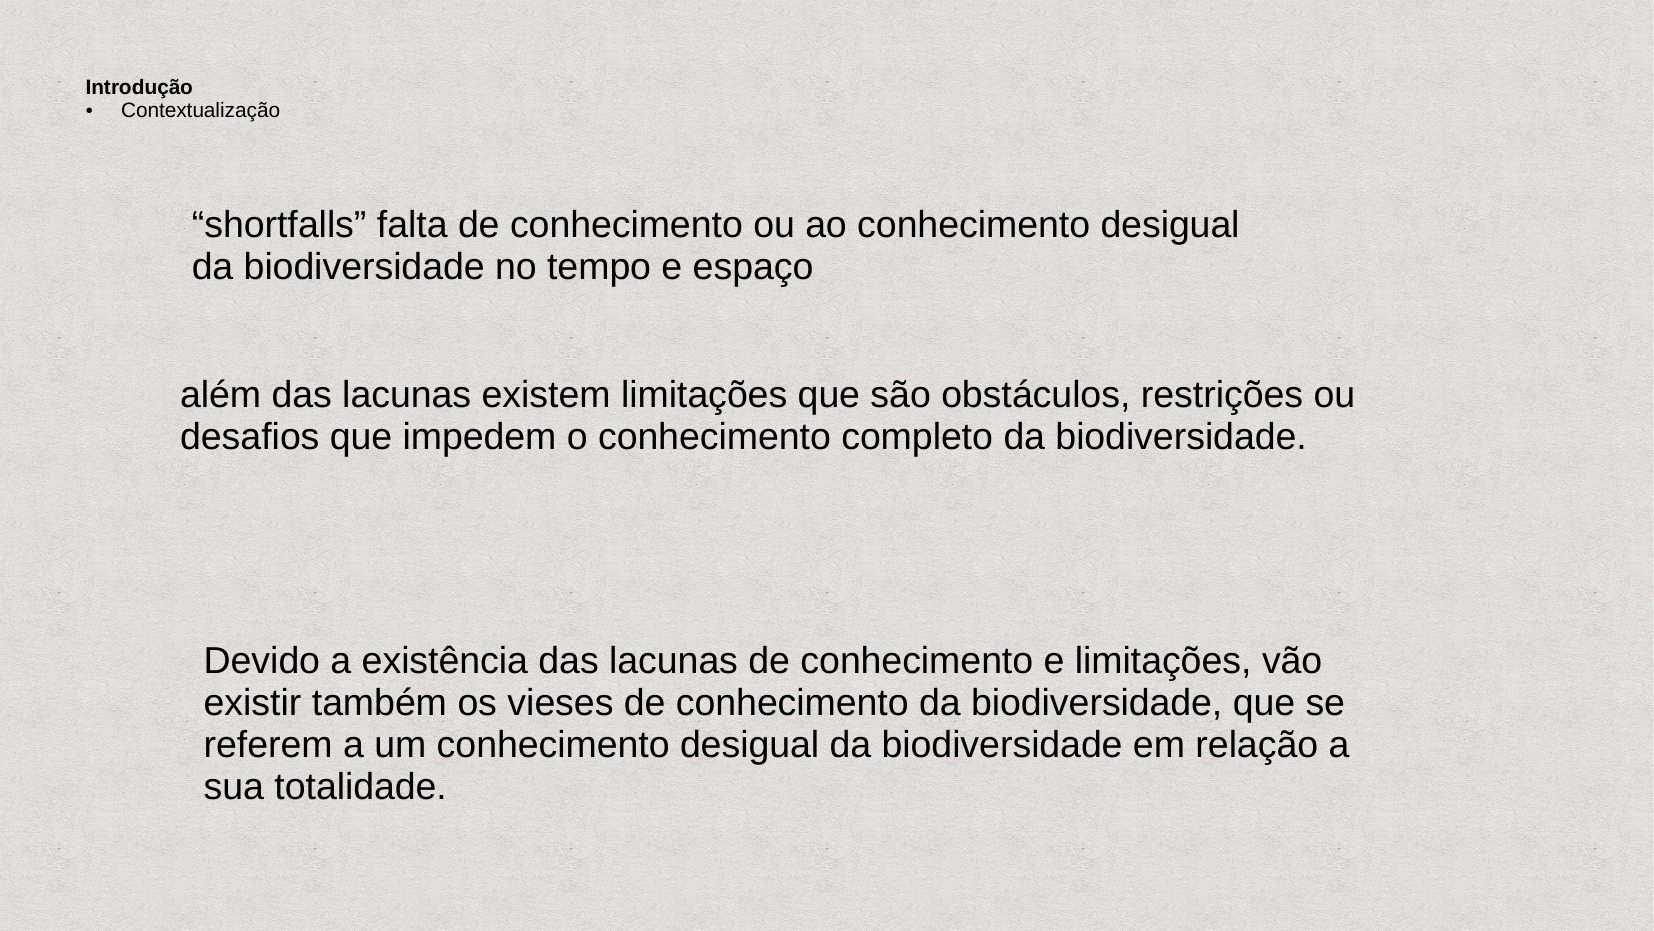

Introdução
Contextualização
“shortfalls” falta de conhecimento ou ao conhecimento desigual
da biodiversidade no tempo e espaço
além das lacunas existem limitações que são obstáculos, restrições ou desafios que impedem o conhecimento completo da biodiversidade.
Devido a existência das lacunas de conhecimento e limitações, vão existir também os vieses de conhecimento da biodiversidade, que se referem a um conhecimento desigual da biodiversidade em relação a sua totalidade.